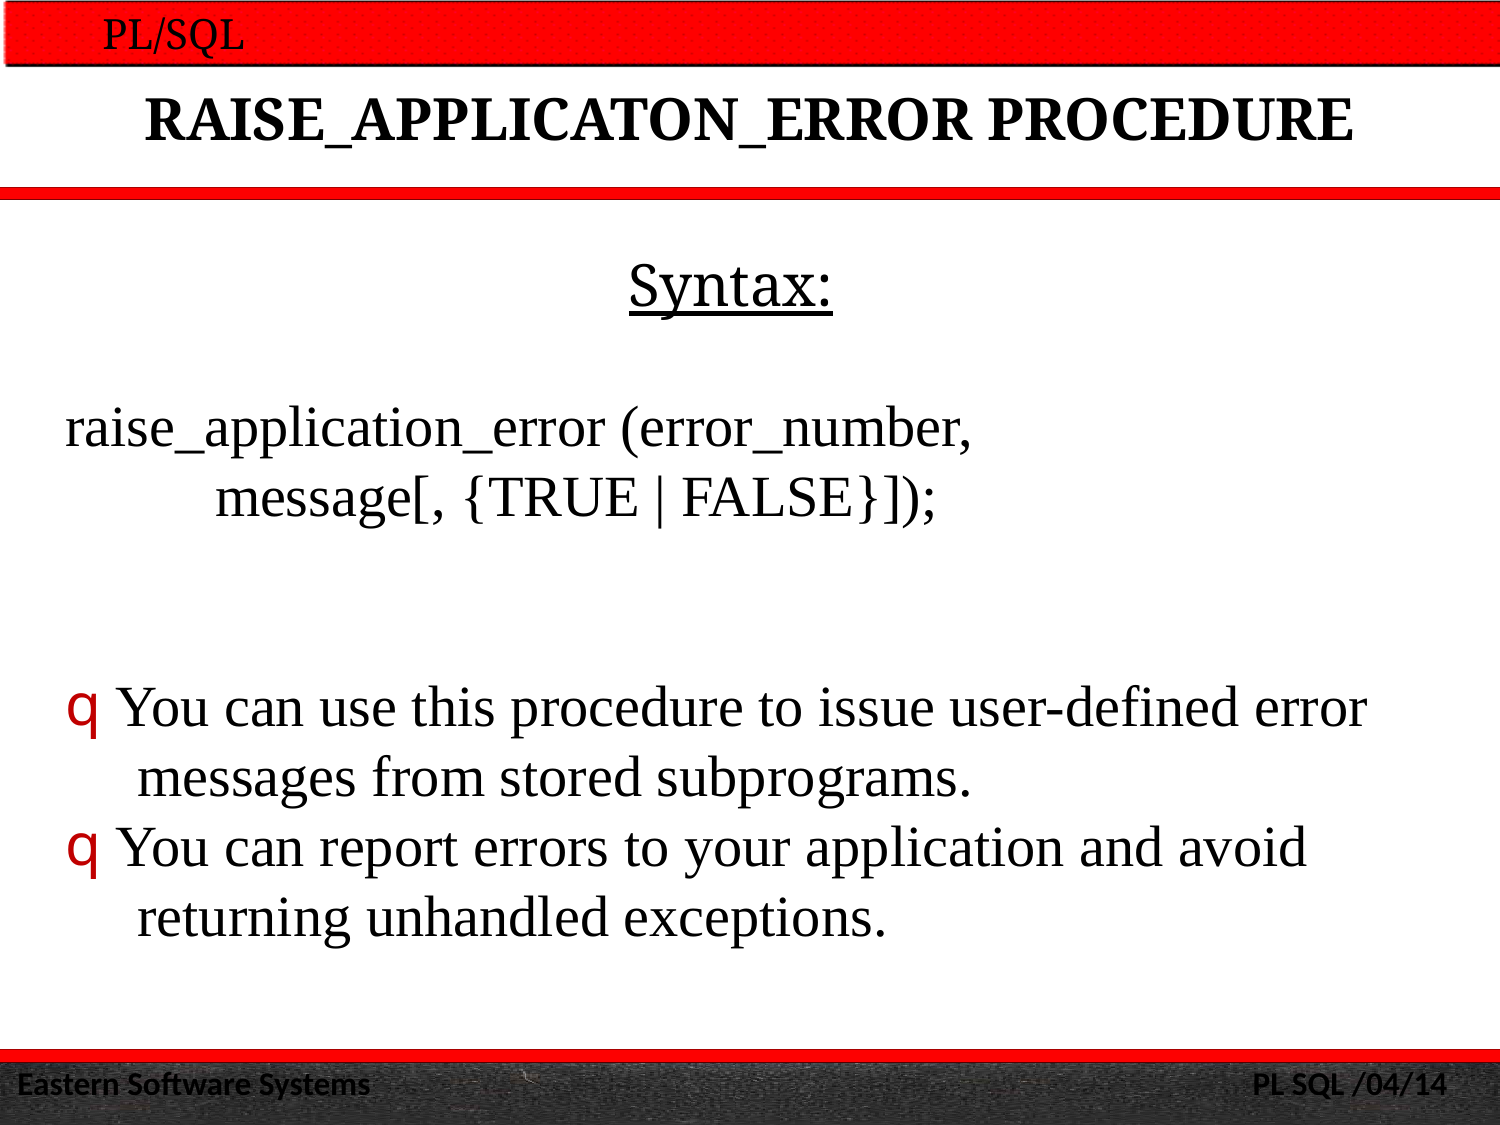

PL/SQL
RAISE_APPLICATON_ERROR PROCEDURE
Syntax:
raise_application_error (error_number,
		message[, {TRUE | FALSE}]);
 You can use this procedure to issue user-defined error
 messages from stored subprograms.
 You can report errors to your application and avoid
 returning unhandled exceptions.
Eastern Software Systems
 PL SQL /04/14